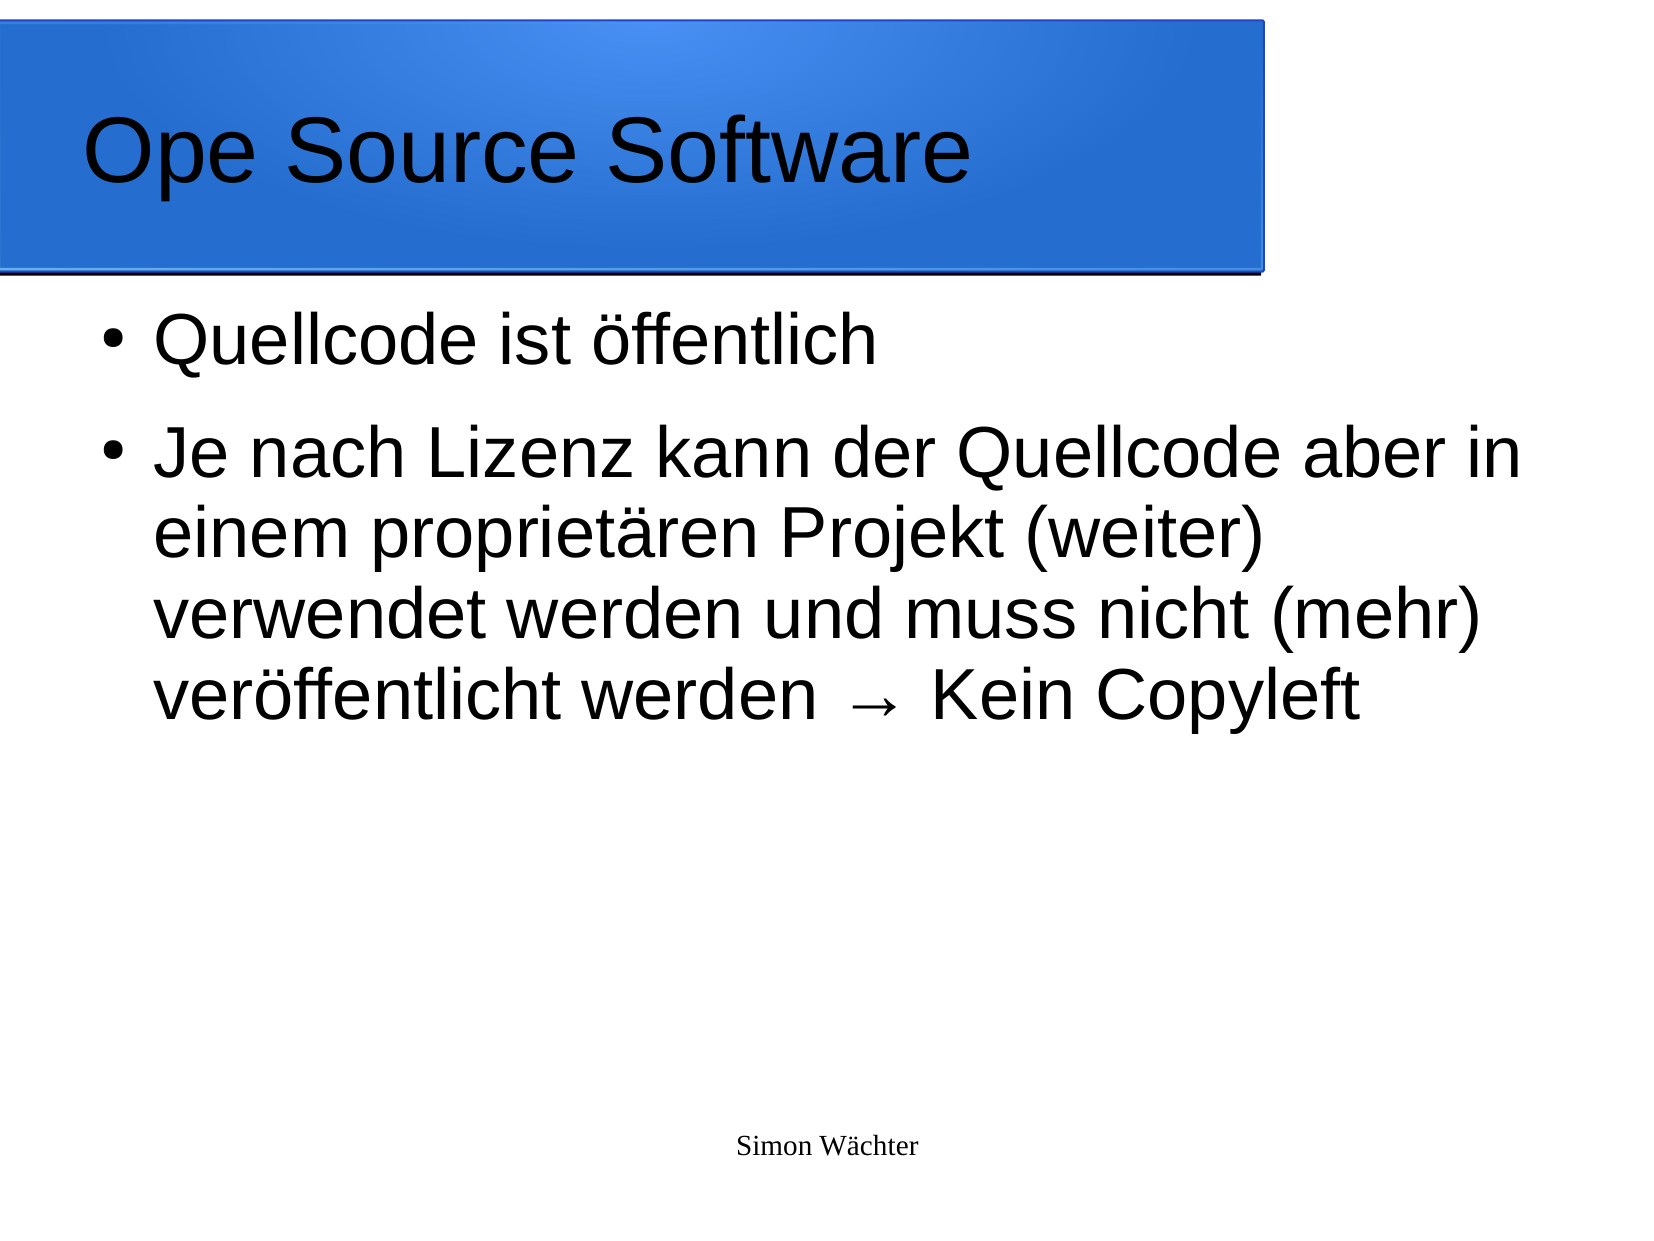

# Ope Source Software
Quellcode ist öffentlich
Je nach Lizenz kann der Quellcode aber in einem proprietären Projekt (weiter) verwendet werden und muss nicht (mehr) veröffentlicht werden → Kein Copyleft
Simon Wächter